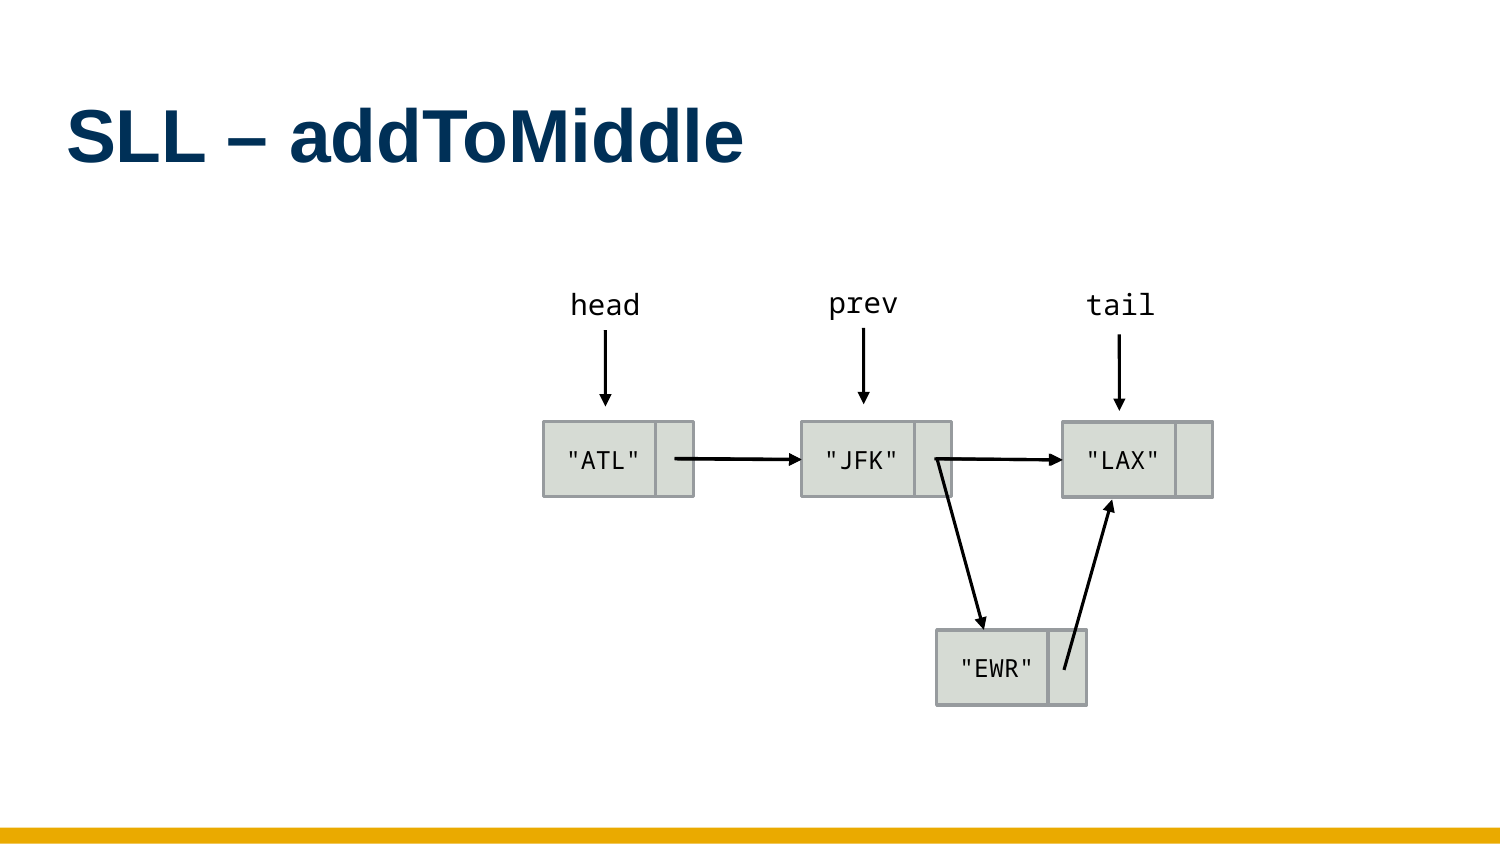

# SLL – addToMiddle
prev
head
tail
"LAX"
"ATL"
"JFK"
"EWR"